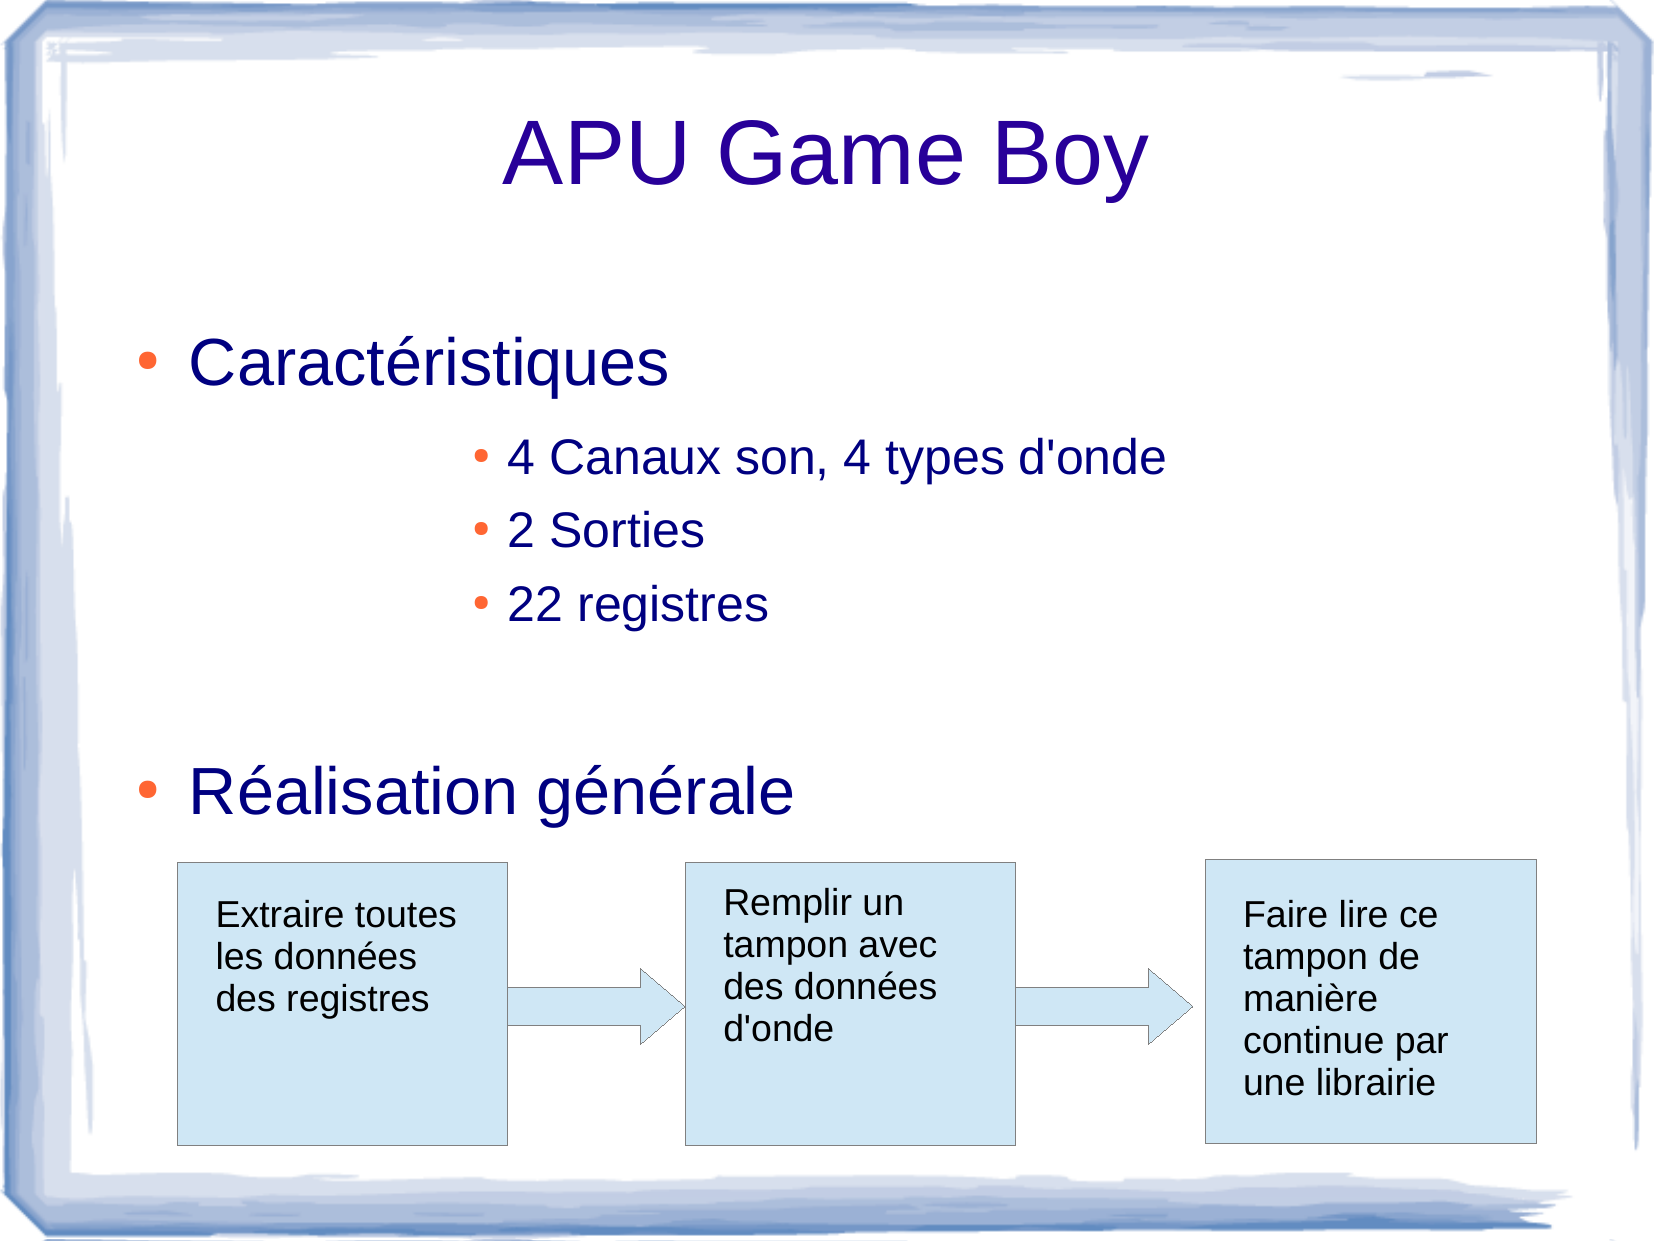

# APU Game Boy
Caractéristiques
4 Canaux son, 4 types d'onde
2 Sorties
22 registres
Réalisation générale
Remplir un tampon avec des données d'onde
Extraire toutes les données des registres
Faire lire ce tampon de manière continue par une librairie